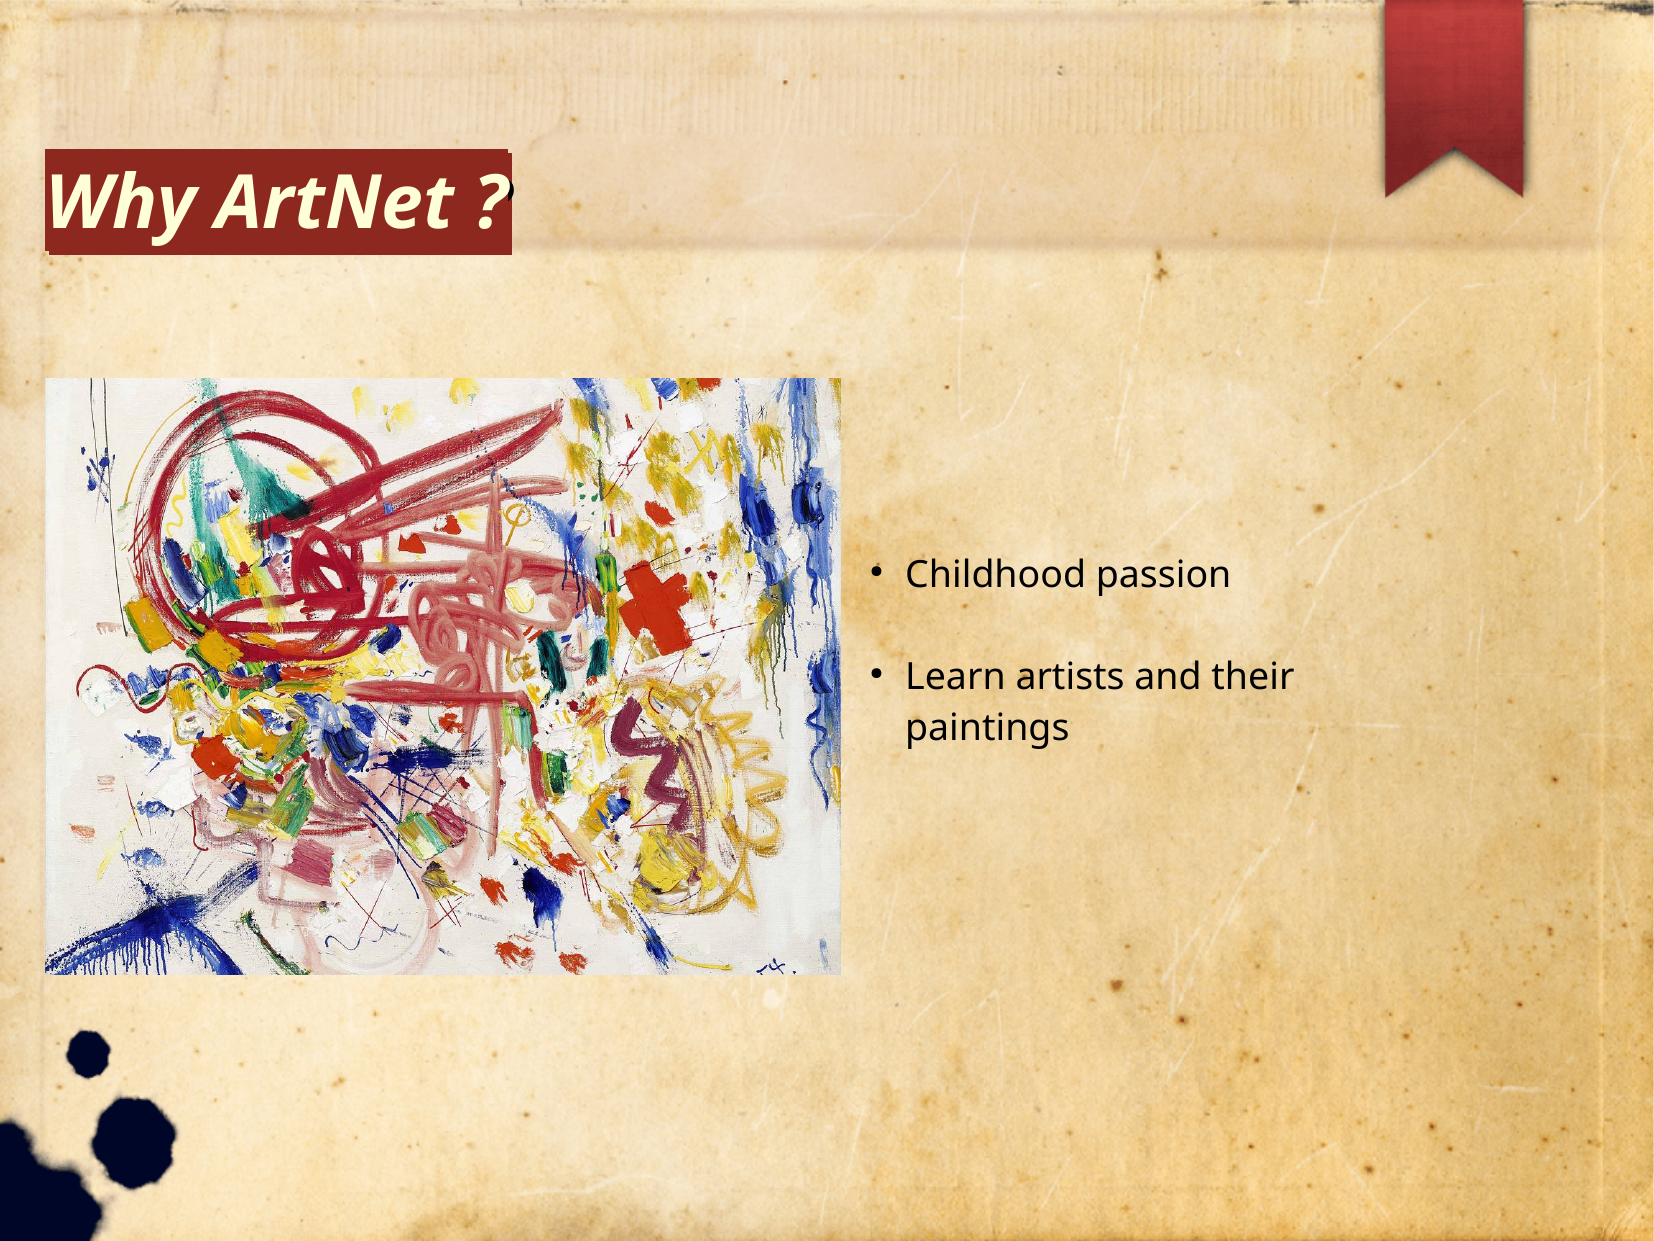

Why ArtNet ?
Childhood passion
Learn artists and their paintings